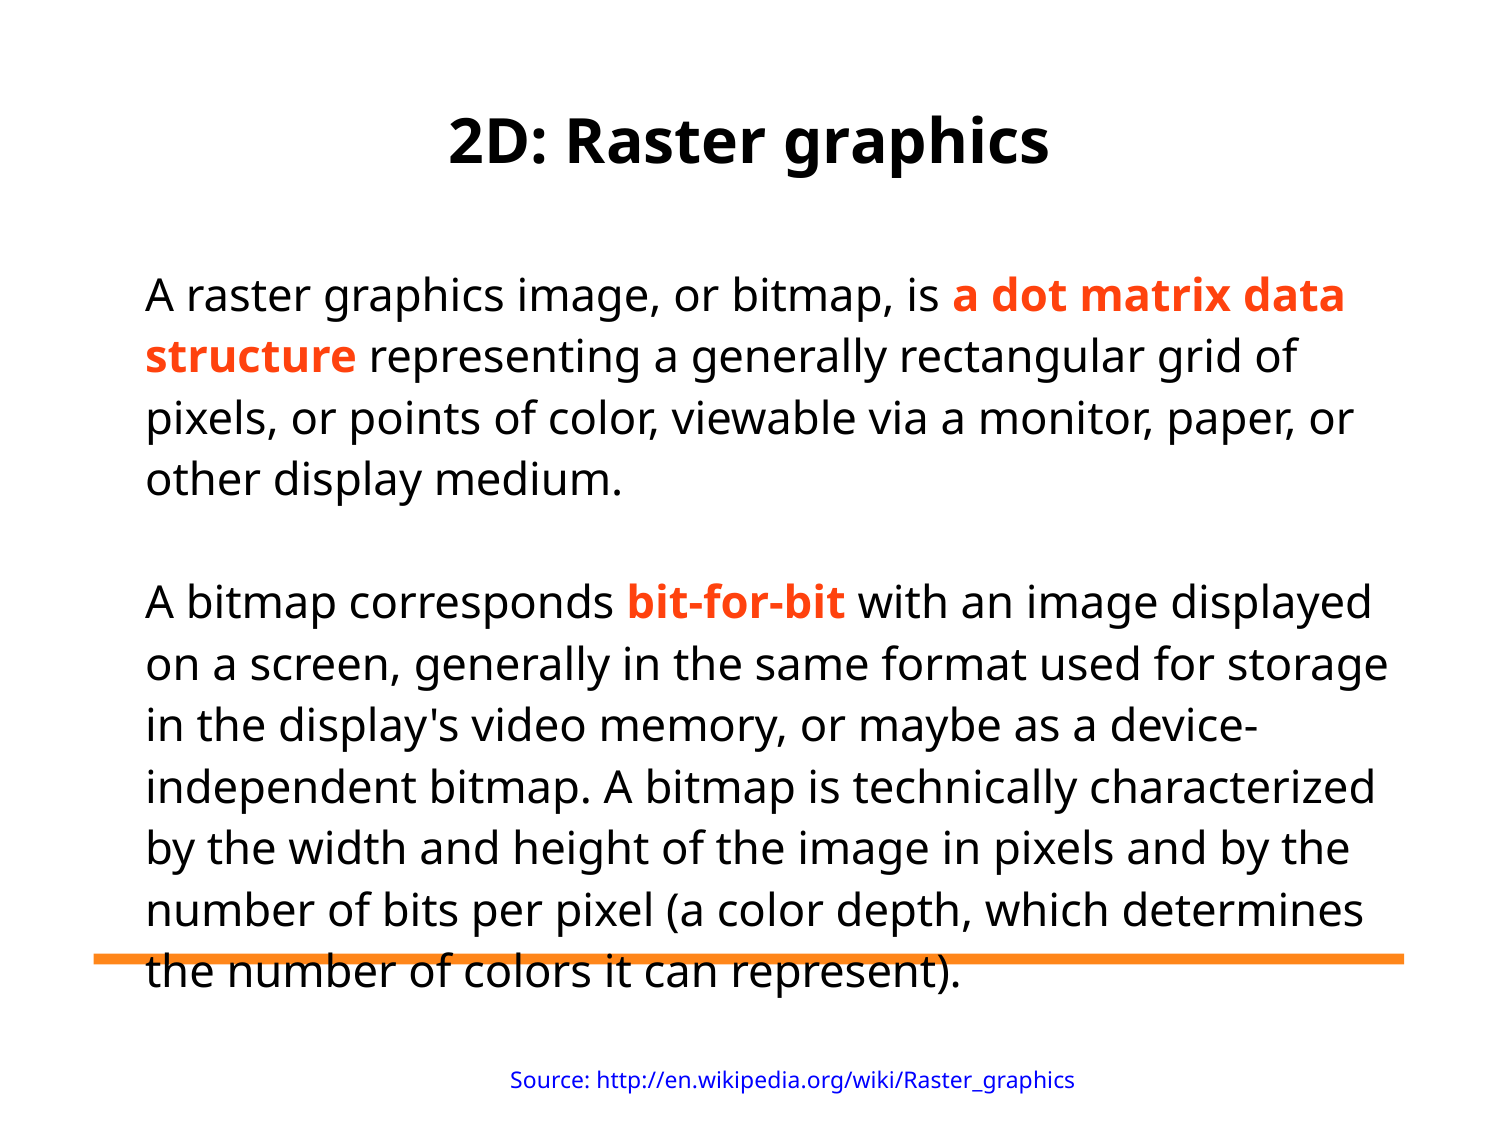

# 2D: Raster graphics
A raster graphics image, or bitmap, is a dot matrix data structure representing a generally rectangular grid of pixels, or points of color, viewable via a monitor, paper, or other display medium.
A bitmap corresponds bit-for-bit with an image displayed on a screen, generally in the same format used for storage in the display's video memory, or maybe as a device-independent bitmap. A bitmap is technically characterized by the width and height of the image in pixels and by the number of bits per pixel (a color depth, which determines the number of colors it can represent).
Source: http://en.wikipedia.org/wiki/Raster_graphics